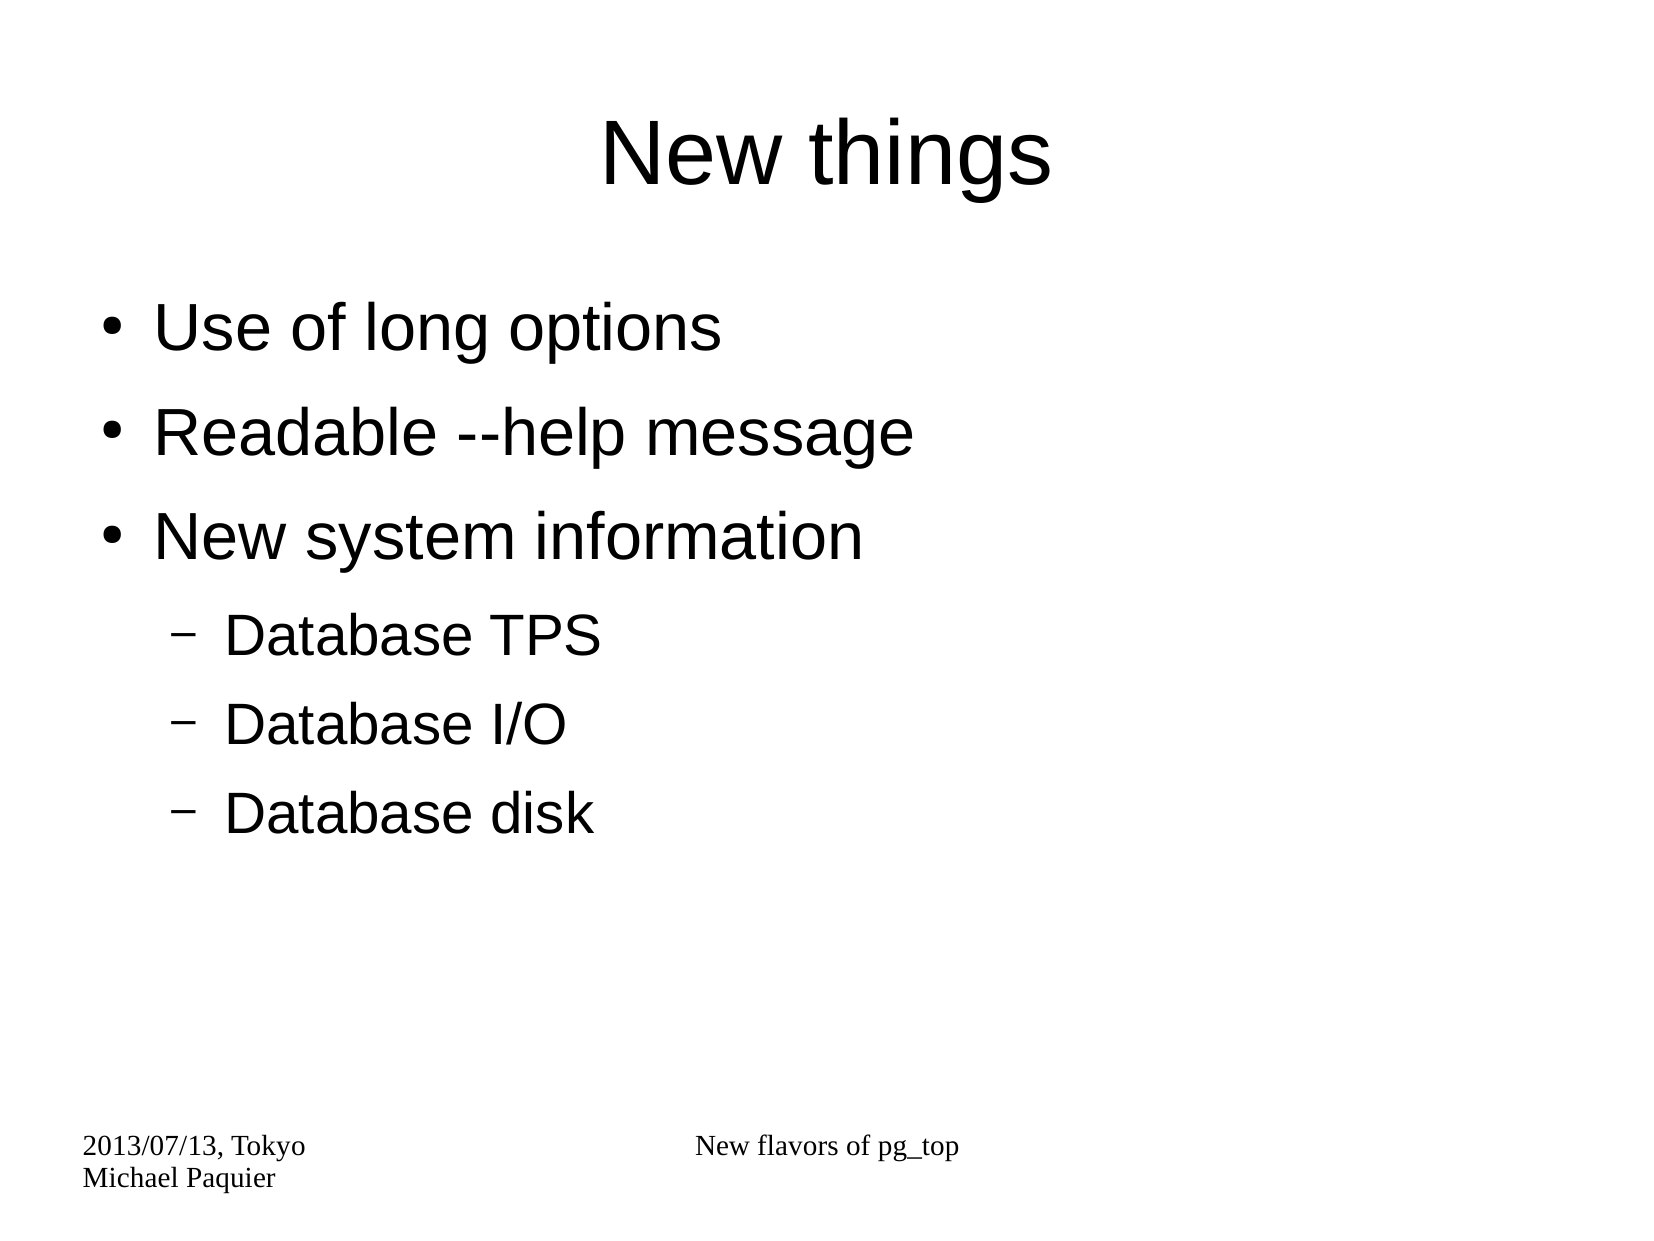

# New things
Use of long options
Readable --help message
New system information
Database TPS
Database I/O
Database disk